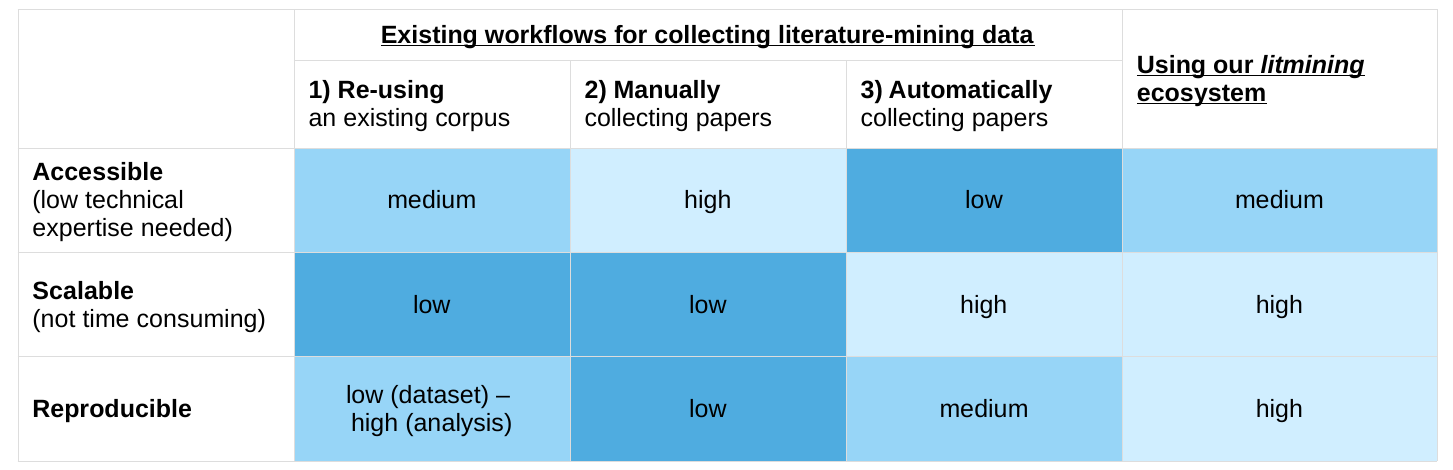

| | Existing workflows for collecting literature-mining data | | | Using our litmining ecosystem |
| --- | --- | --- | --- | --- |
| | 1) Re-using an existing corpus | 2) Manually collecting papers | 3) Automatically collecting papers | |
| Accessible (low technical expertise needed) | medium | high | low | medium |
| Scalable (not time consuming) | low | low | high | high |
| Reproducible | low (dataset) – high (analysis) | low | medium | high |